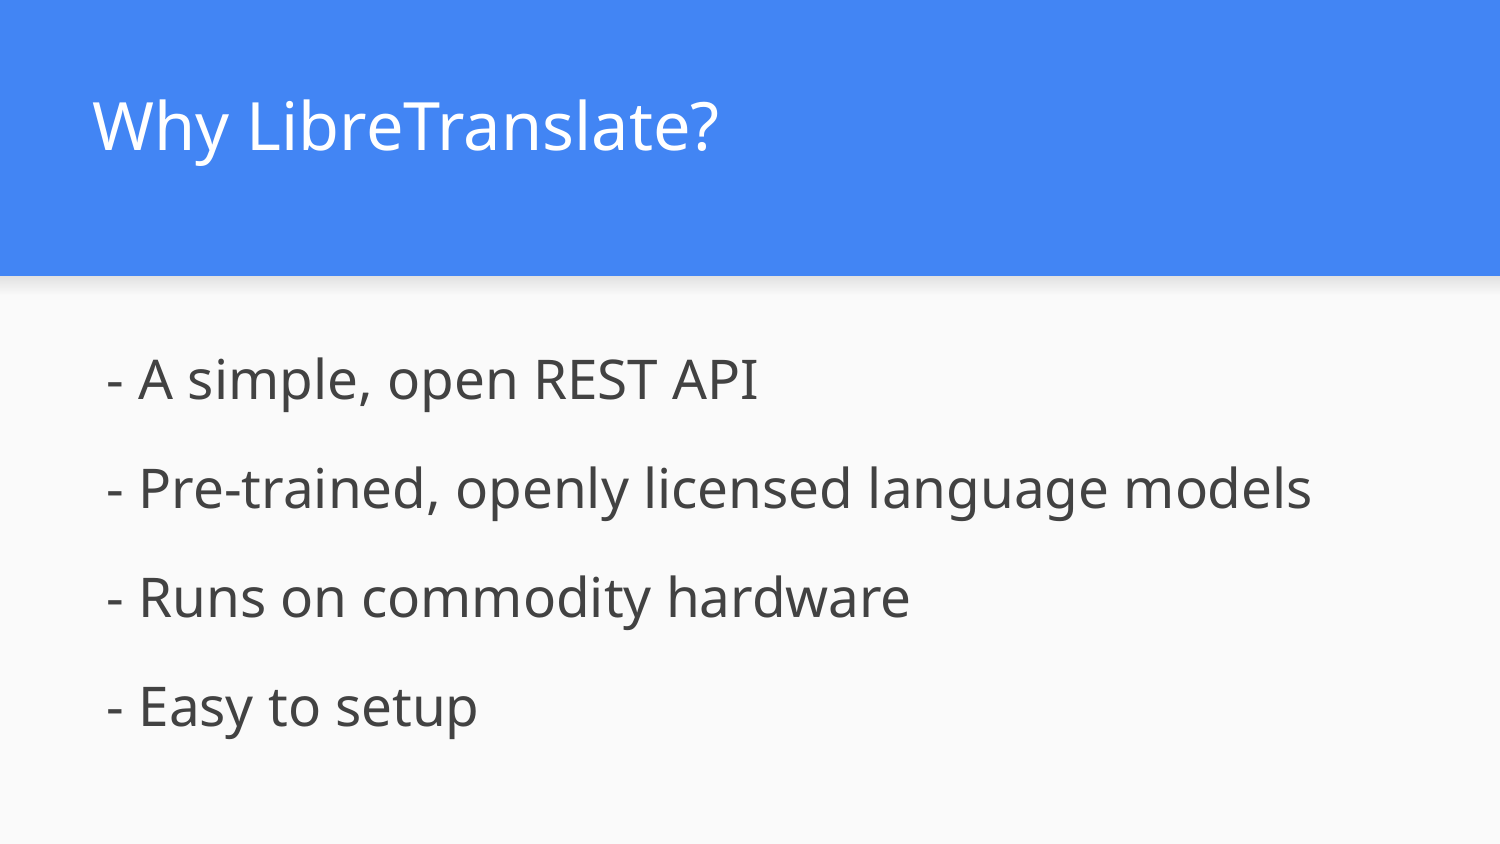

# Why LibreTranslate?
 - A simple, open REST API
 - Pre-trained, openly licensed language models
 - Runs on commodity hardware
 - Easy to setup